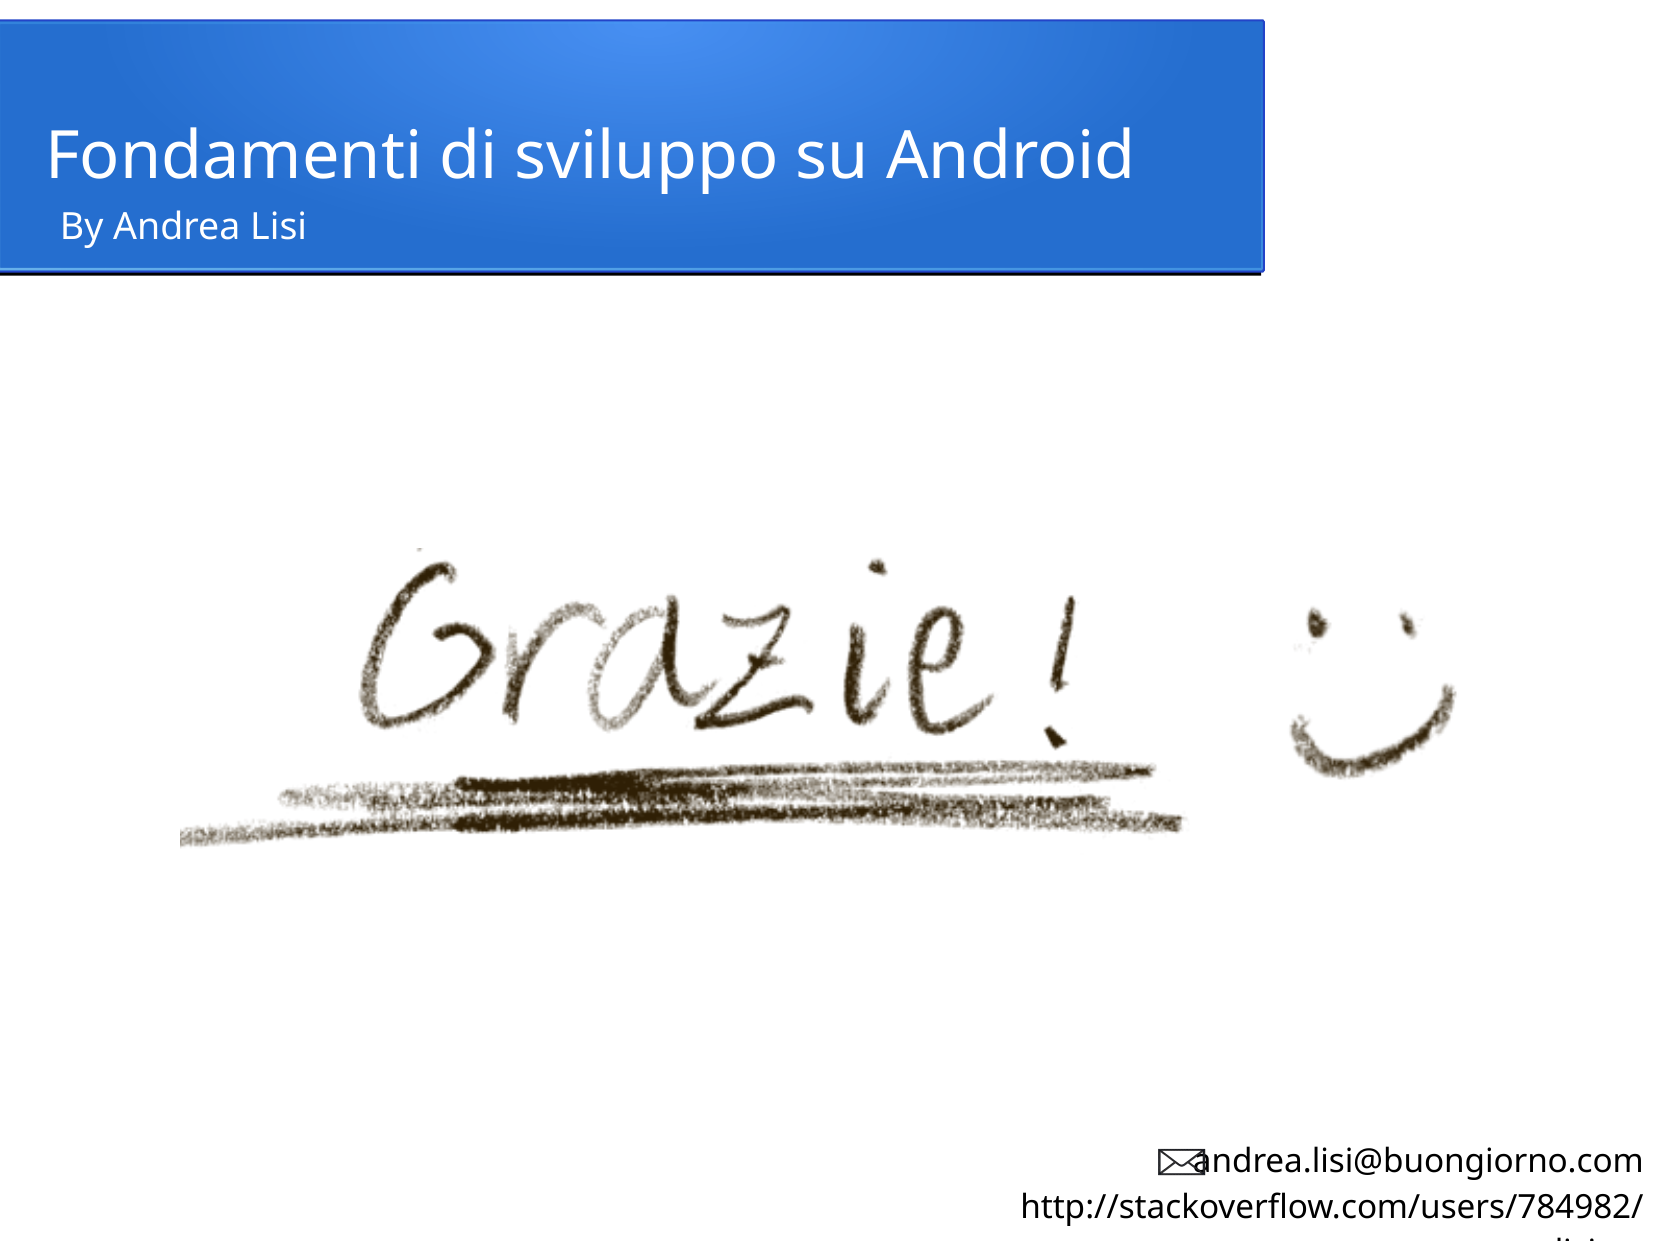

# Fondamenti di sviluppo su Android
By Andrea Lisi
 andrea.lisi@buongiorno.com
http://stackoverflow.com/users/784982/lisitso